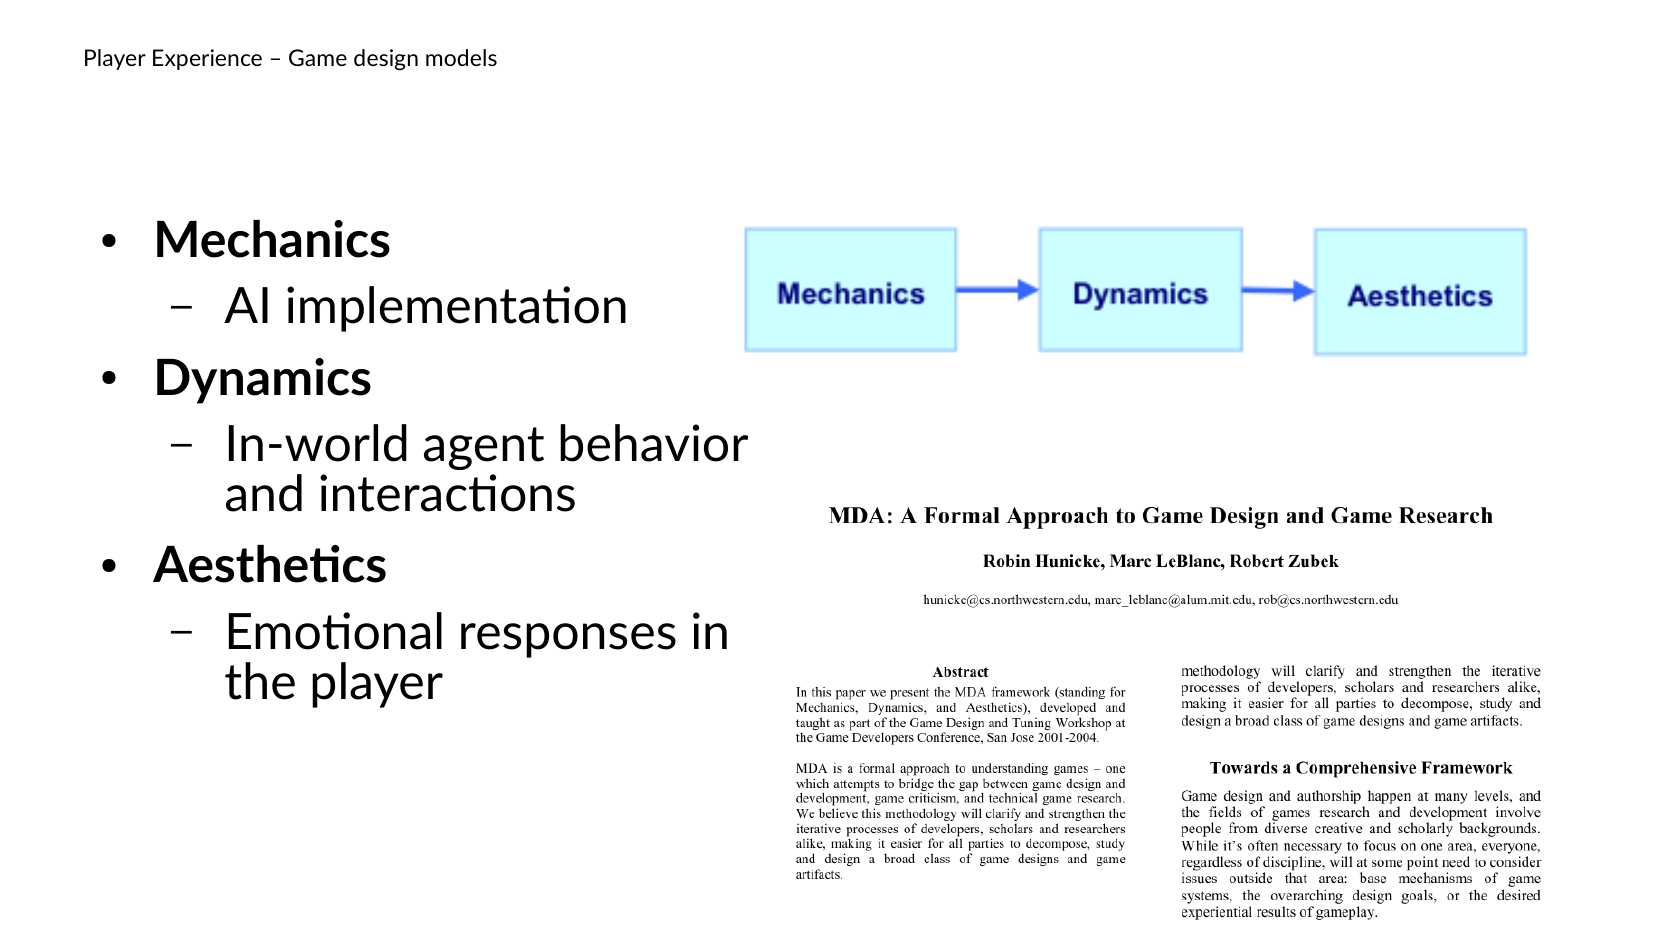

# Player Experience – Game design models
Mechanics
AI implementation
Dynamics
In-world agent behavior and interactions
Aesthetics
Emotional responses in the player